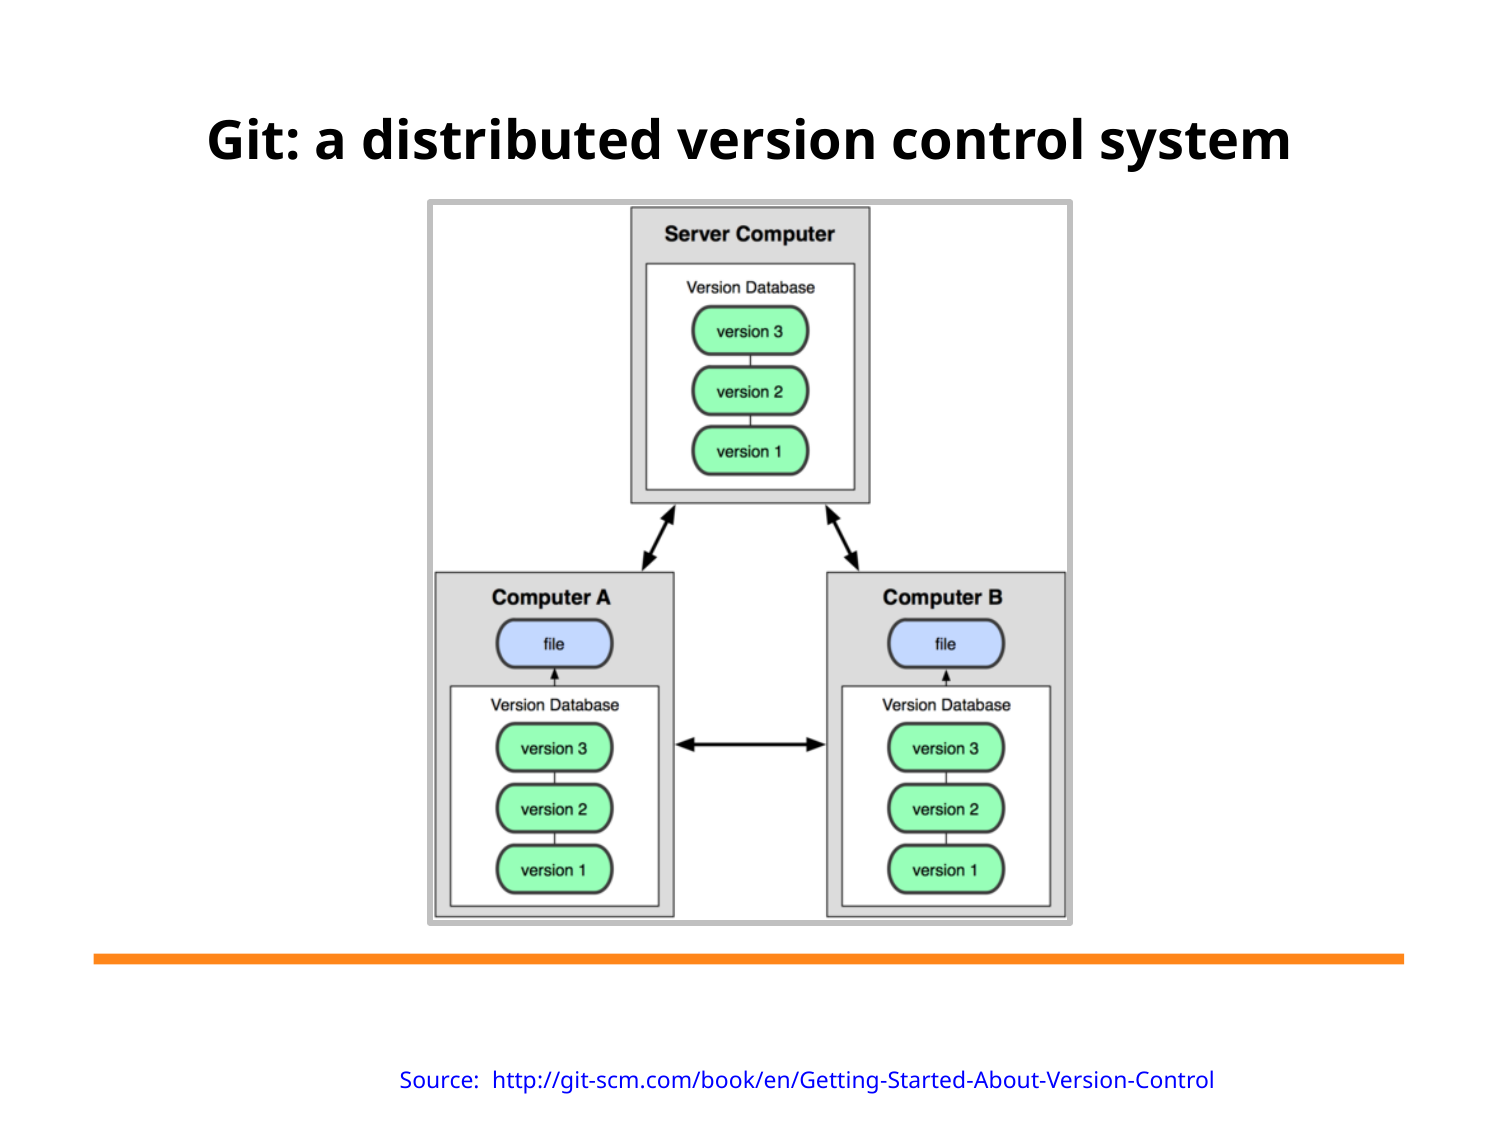

# Git: a distributed version control system
Source: http://git-scm.com/book/en/Getting-Started-About-Version-Control